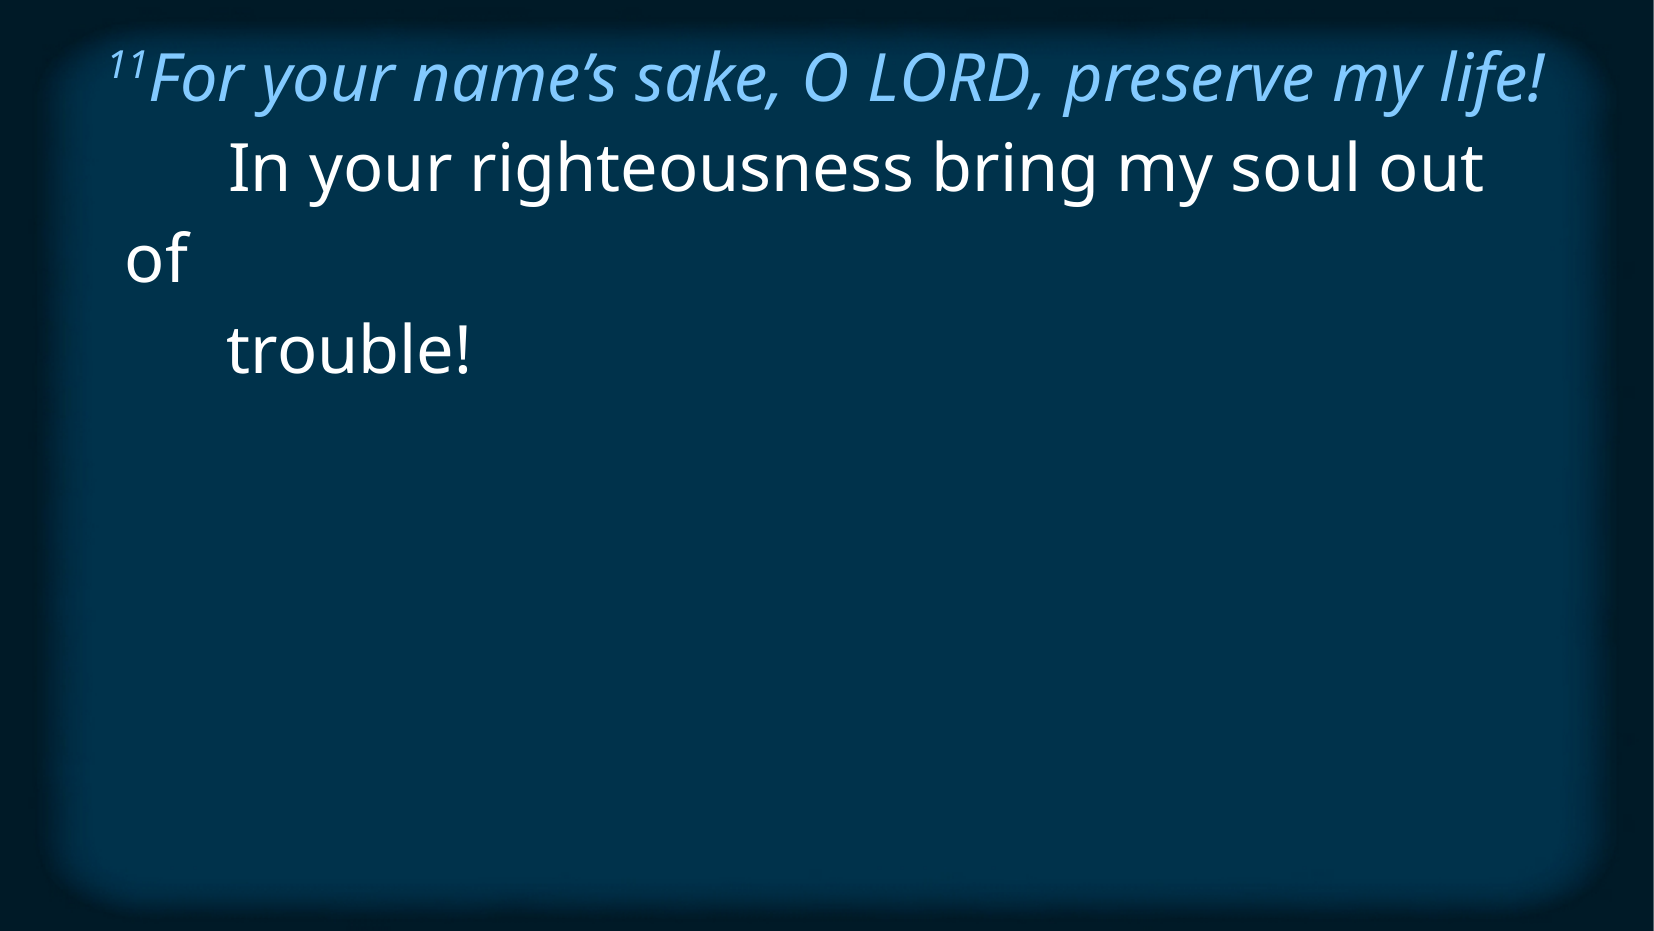

11For your name’s sake, O LORD, preserve my life!
 In your righteousness bring my soul out of
 trouble!